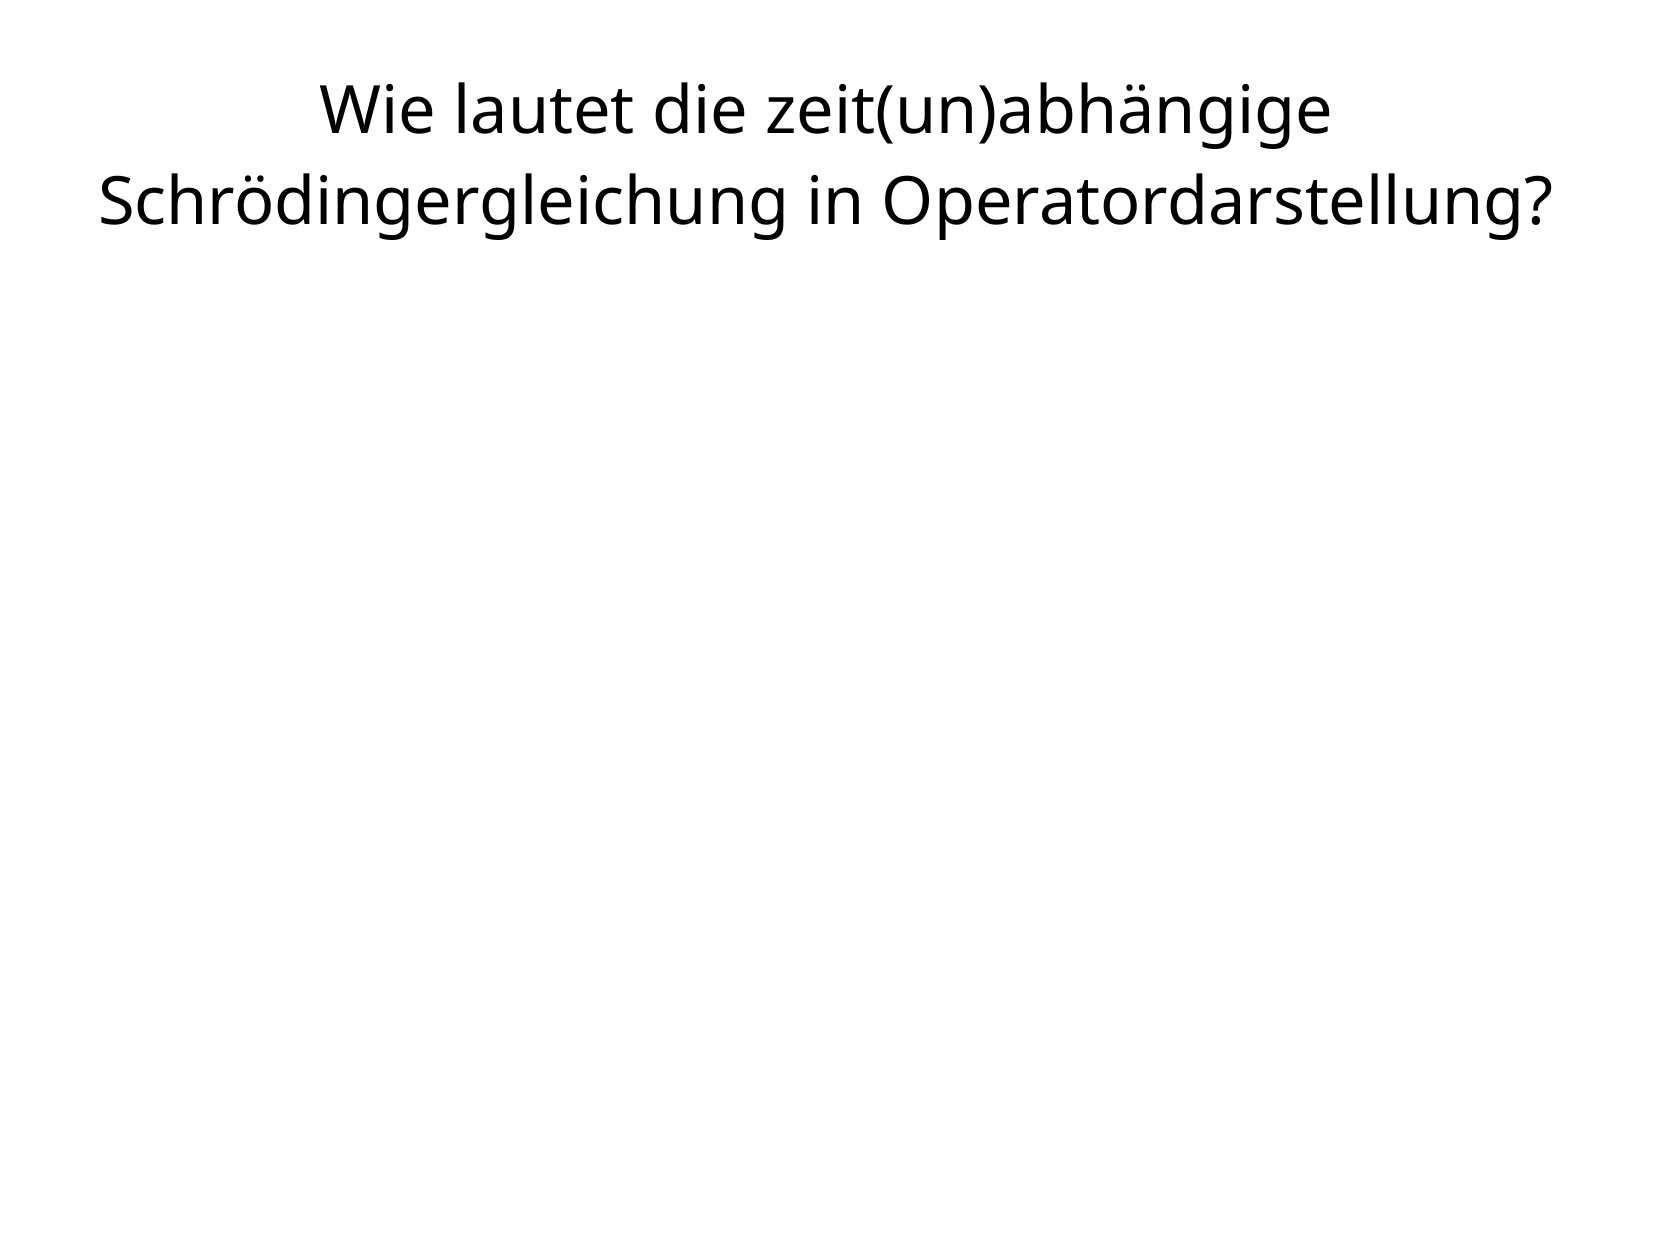

# Wie lautet die zeit(un)abhängige Schrödingergleichung in Operatordarstellung?